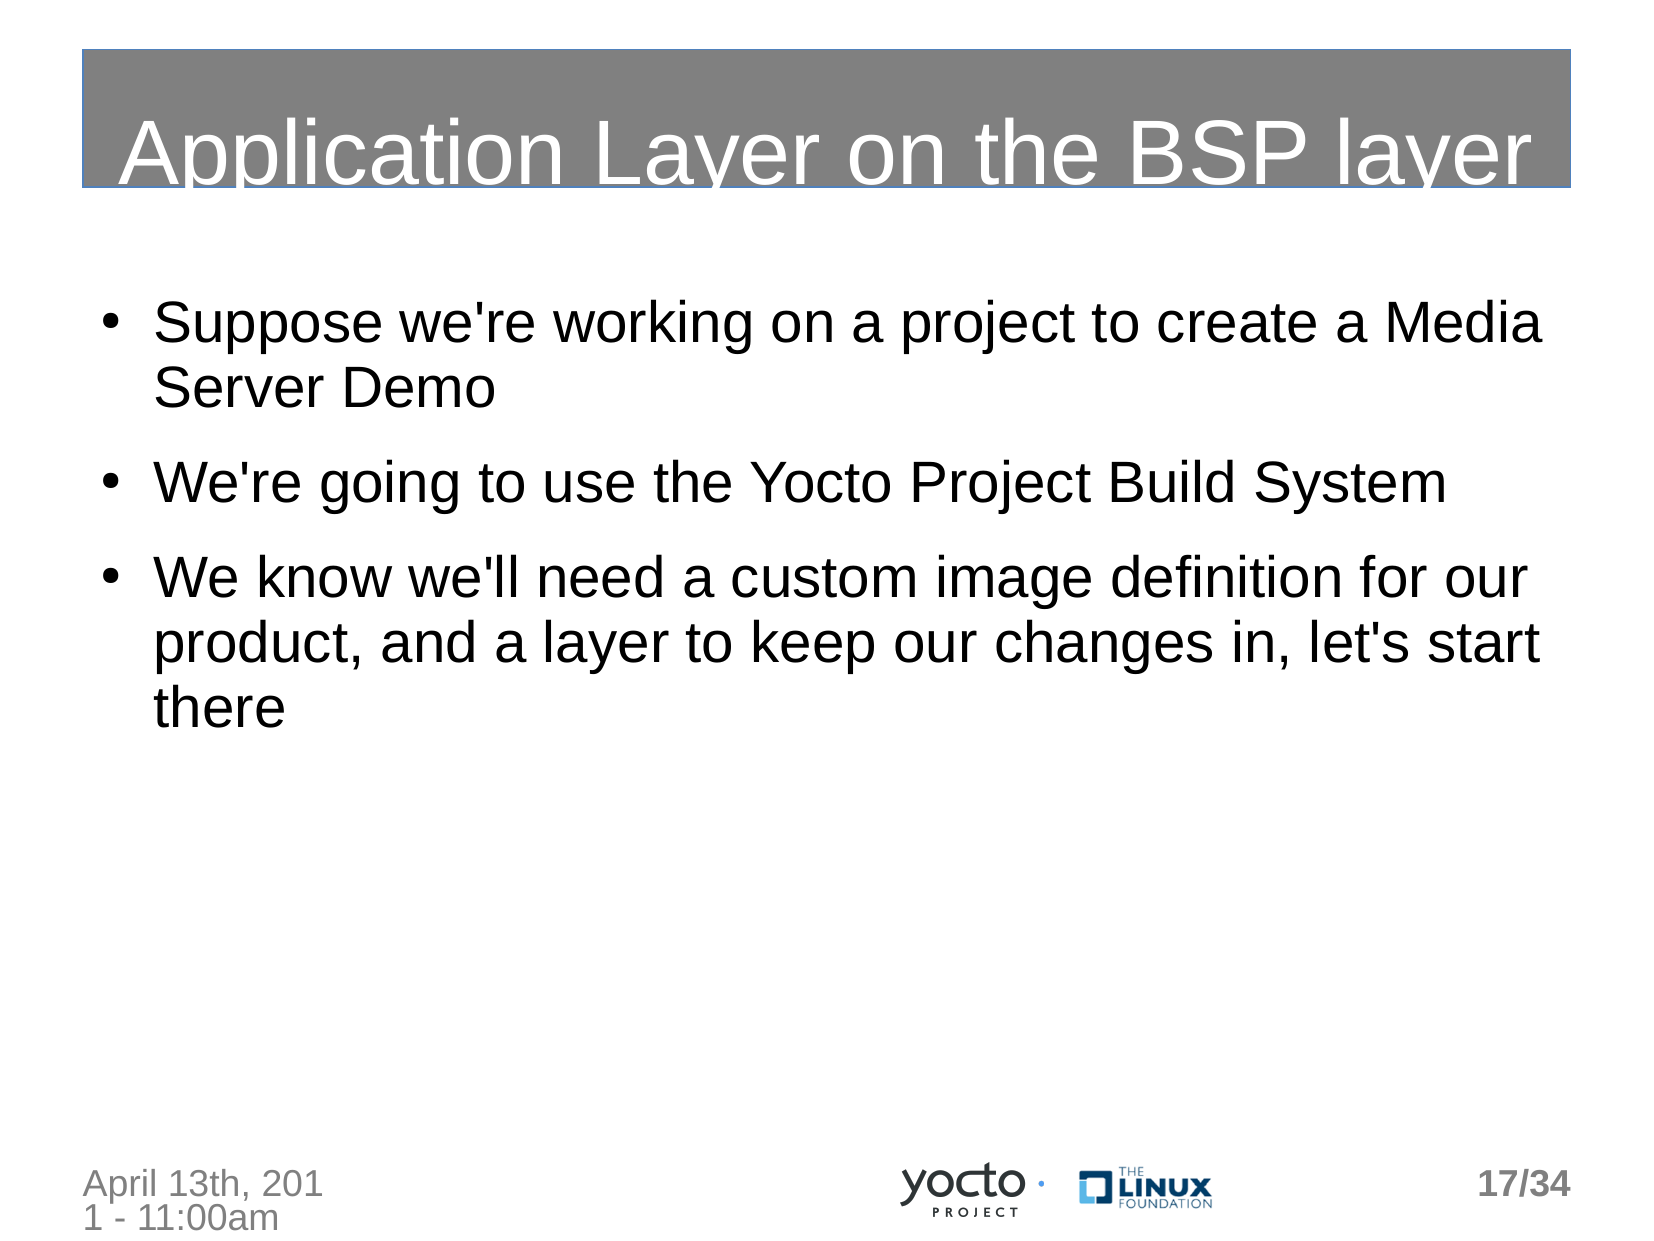

# Application Layer on the BSP layer
Suppose we're working on a project to create a Media Server Demo
We're going to use the Yocto Project Build System
We know we'll need a custom image definition for our product, and a layer to keep our changes in, let's start there
April 13th, 2011 - 11:00am
17